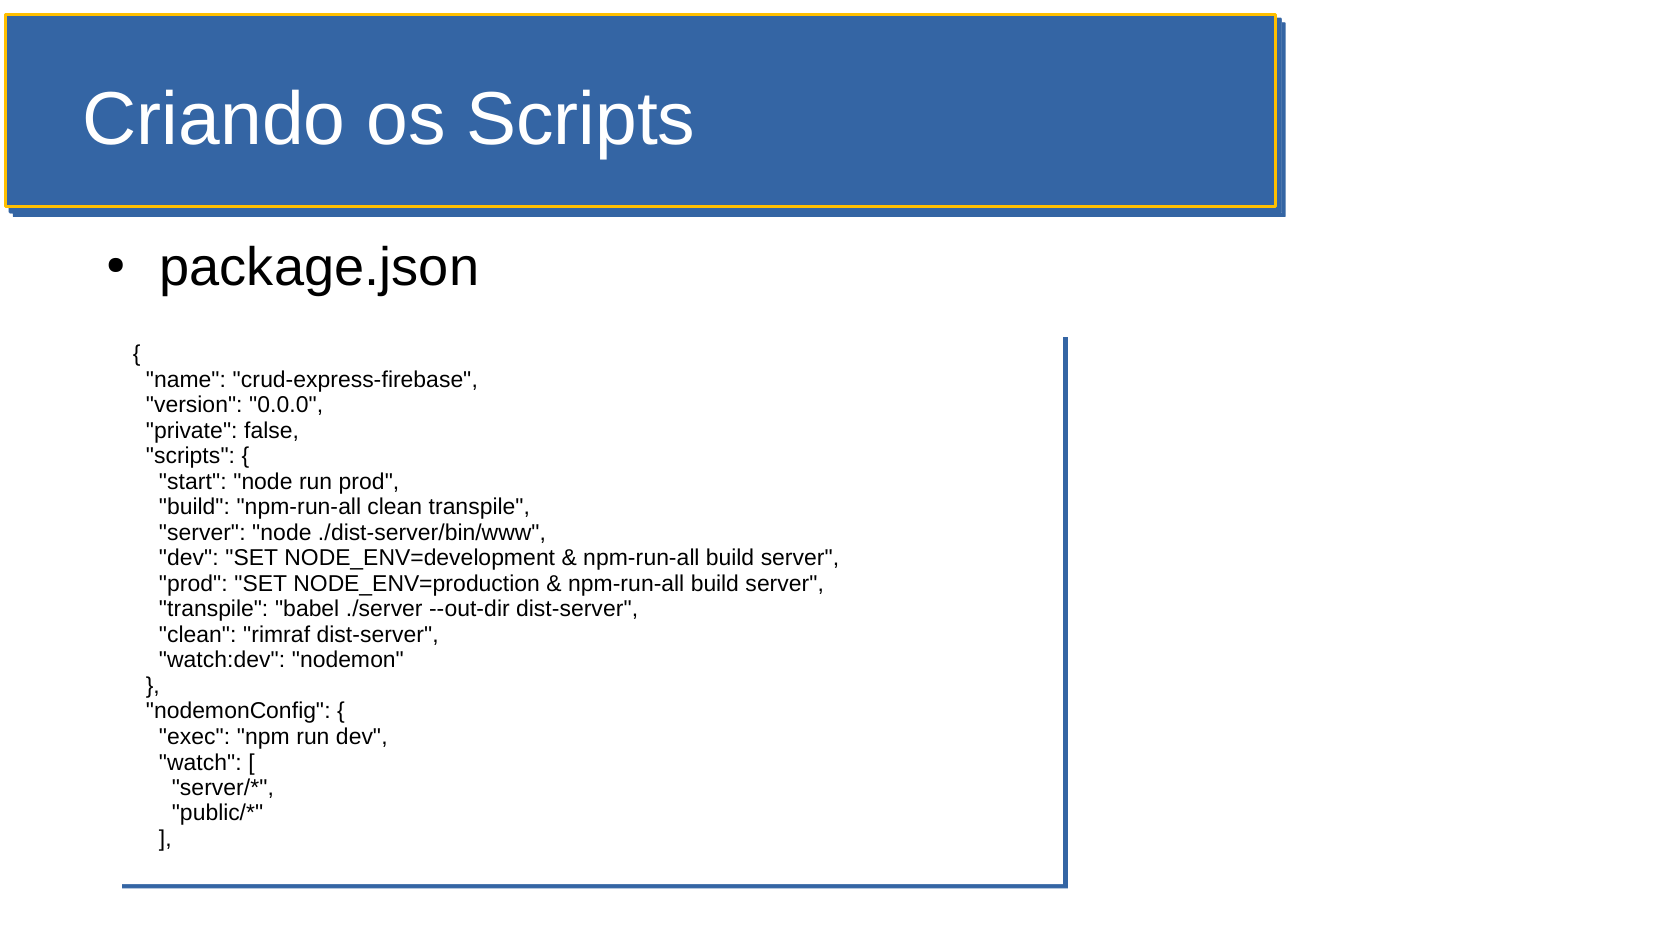

# Criando os Scripts
package.json
{
 "name": "crud-express-firebase",
 "version": "0.0.0",
 "private": false,
 "scripts": {
 "start": "node run prod",
 "build": "npm-run-all clean transpile",
 "server": "node ./dist-server/bin/www",
 "dev": "SET NODE_ENV=development & npm-run-all build server",
 "prod": "SET NODE_ENV=production & npm-run-all build server",
 "transpile": "babel ./server --out-dir dist-server",
 "clean": "rimraf dist-server",
 "watch:dev": "nodemon"
 },
 "nodemonConfig": {
 "exec": "npm run dev",
 "watch": [
 "server/*",
 "public/*"
 ],